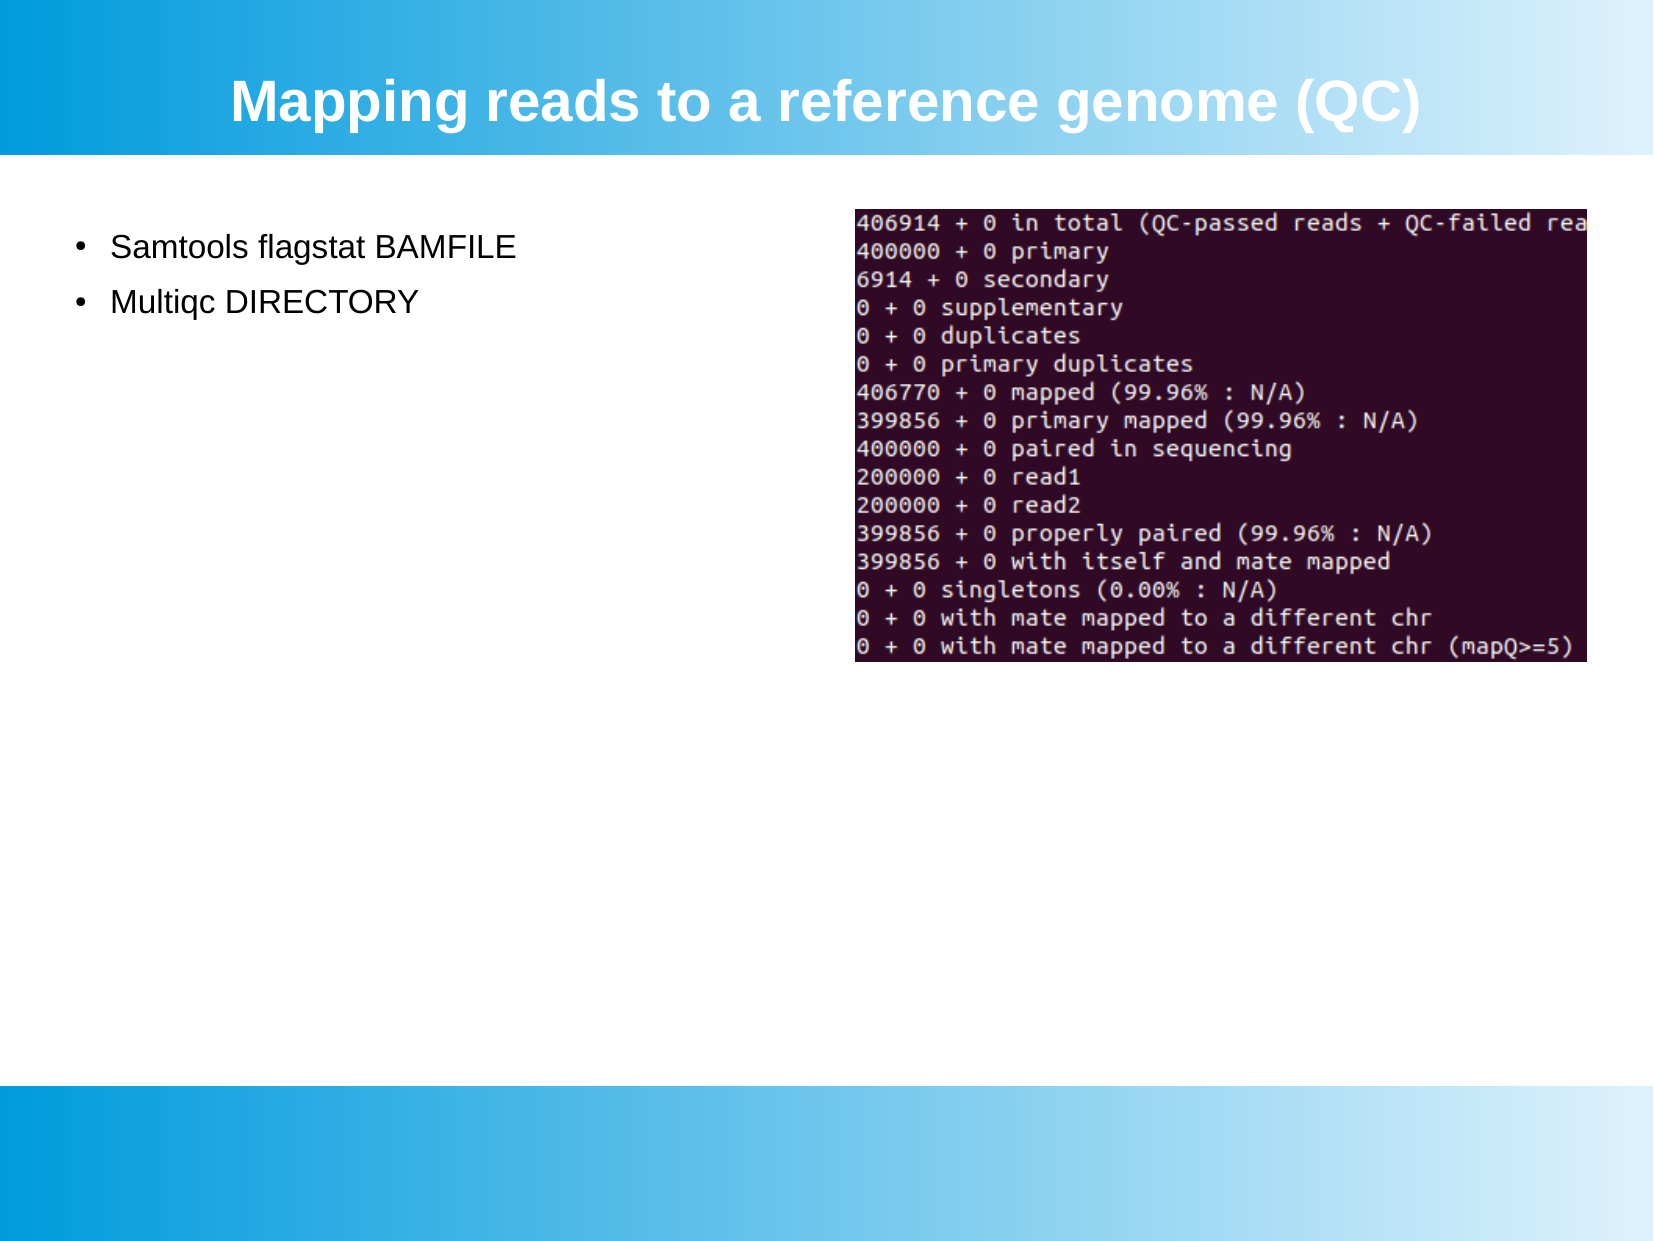

# Mapping reads to a reference genome (QC)
Samtools flagstat BAMFILE
Multiqc DIRECTORY